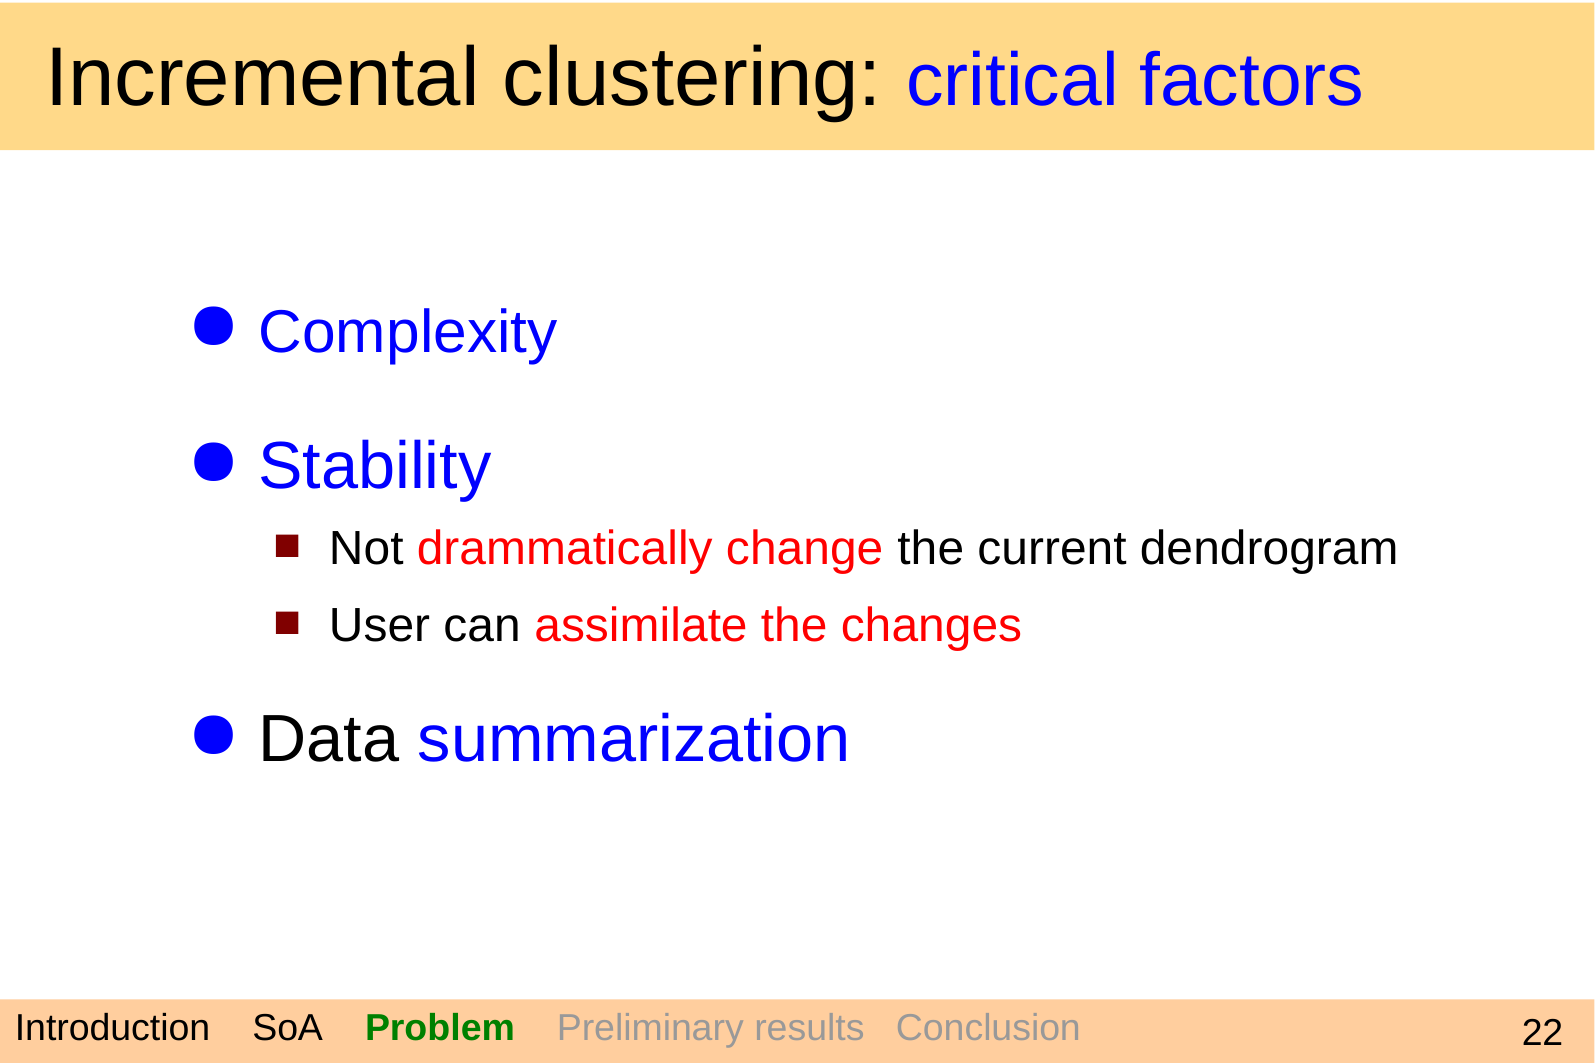

Incremental clustering: critical factors
 Complexity
 Stability
Not drammatically change the current dendrogram
User can assimilate the changes
 Data summarization
#
Introduction SoA Problem Preliminary results Conclusion